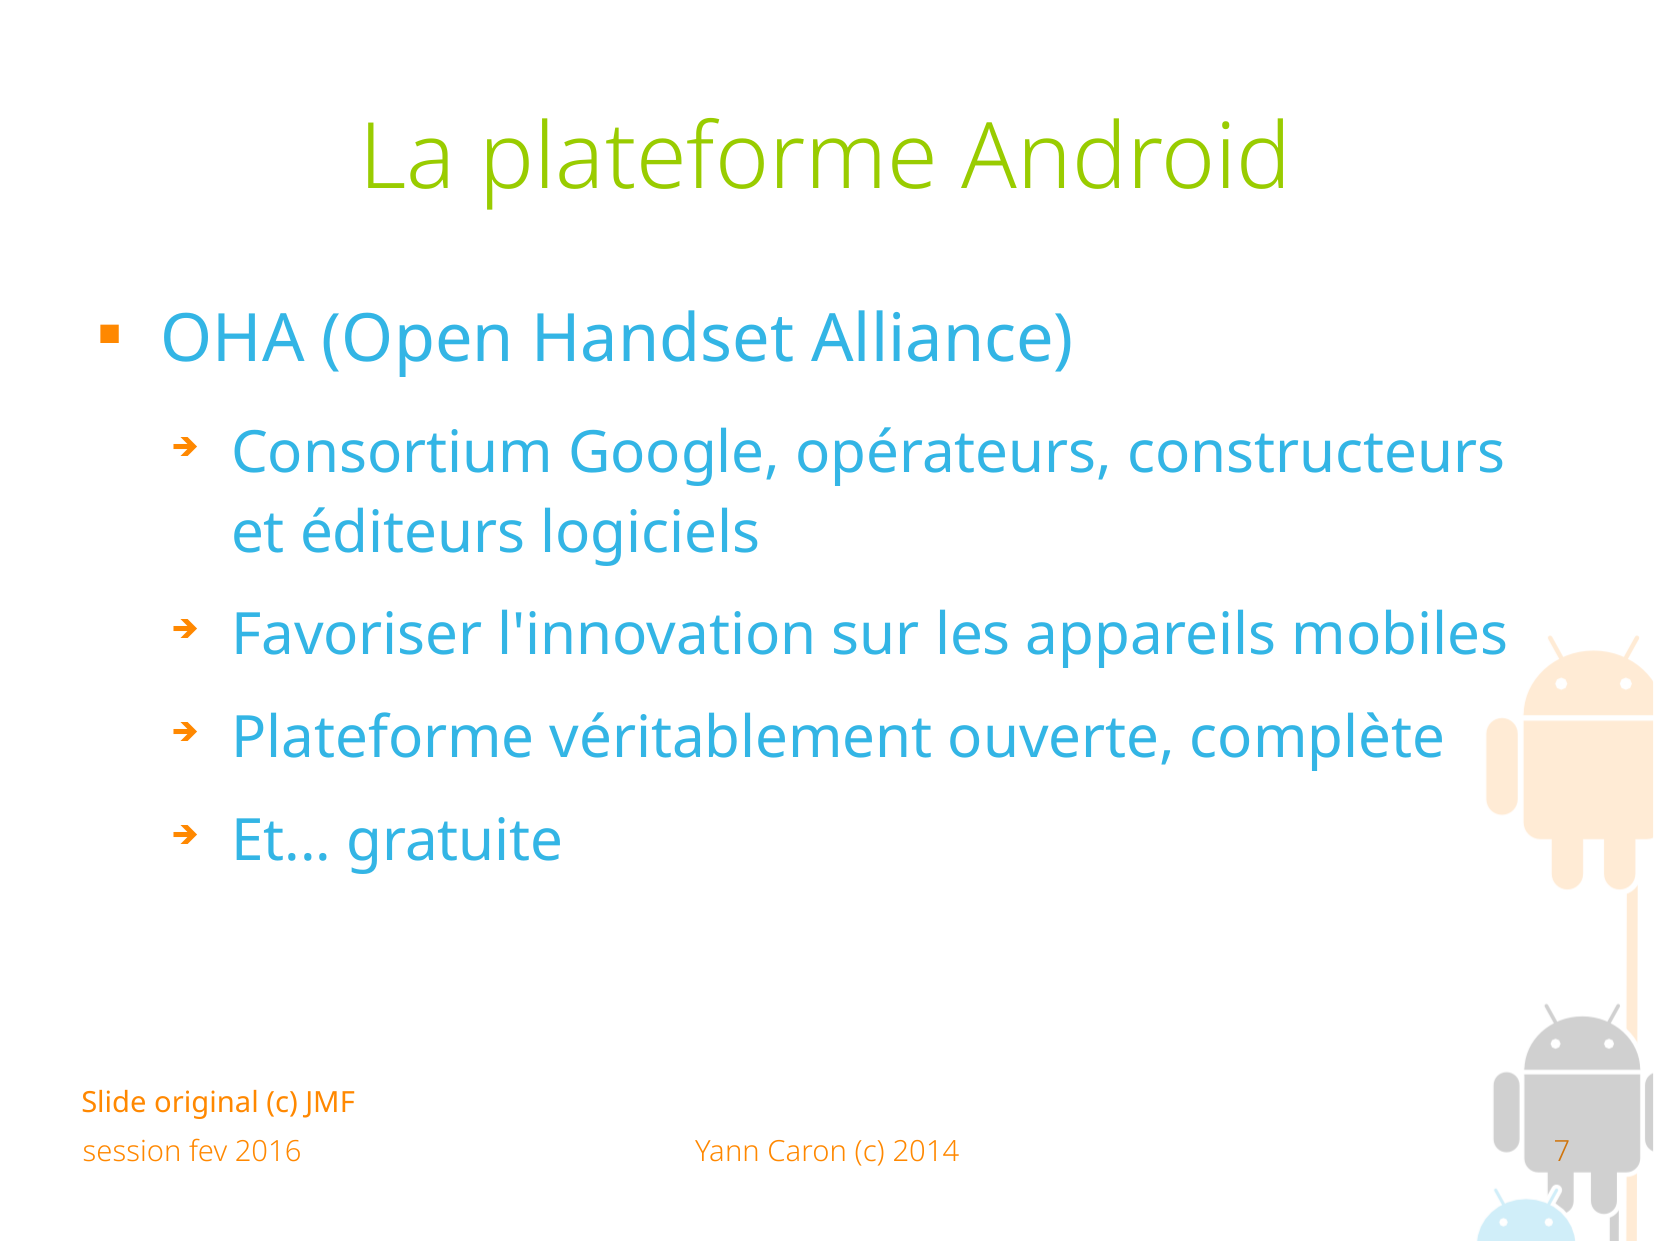

# La plateforme Android
OHA (Open Handset Alliance)
Consortium Google, opérateurs, constructeurs et éditeurs logiciels
Favoriser l'innovation sur les appareils mobiles
Plateforme véritablement ouverte, complète
Et... gratuite
Slide original (c) JMF
session fev 2016
Yann Caron (c) 2014
7